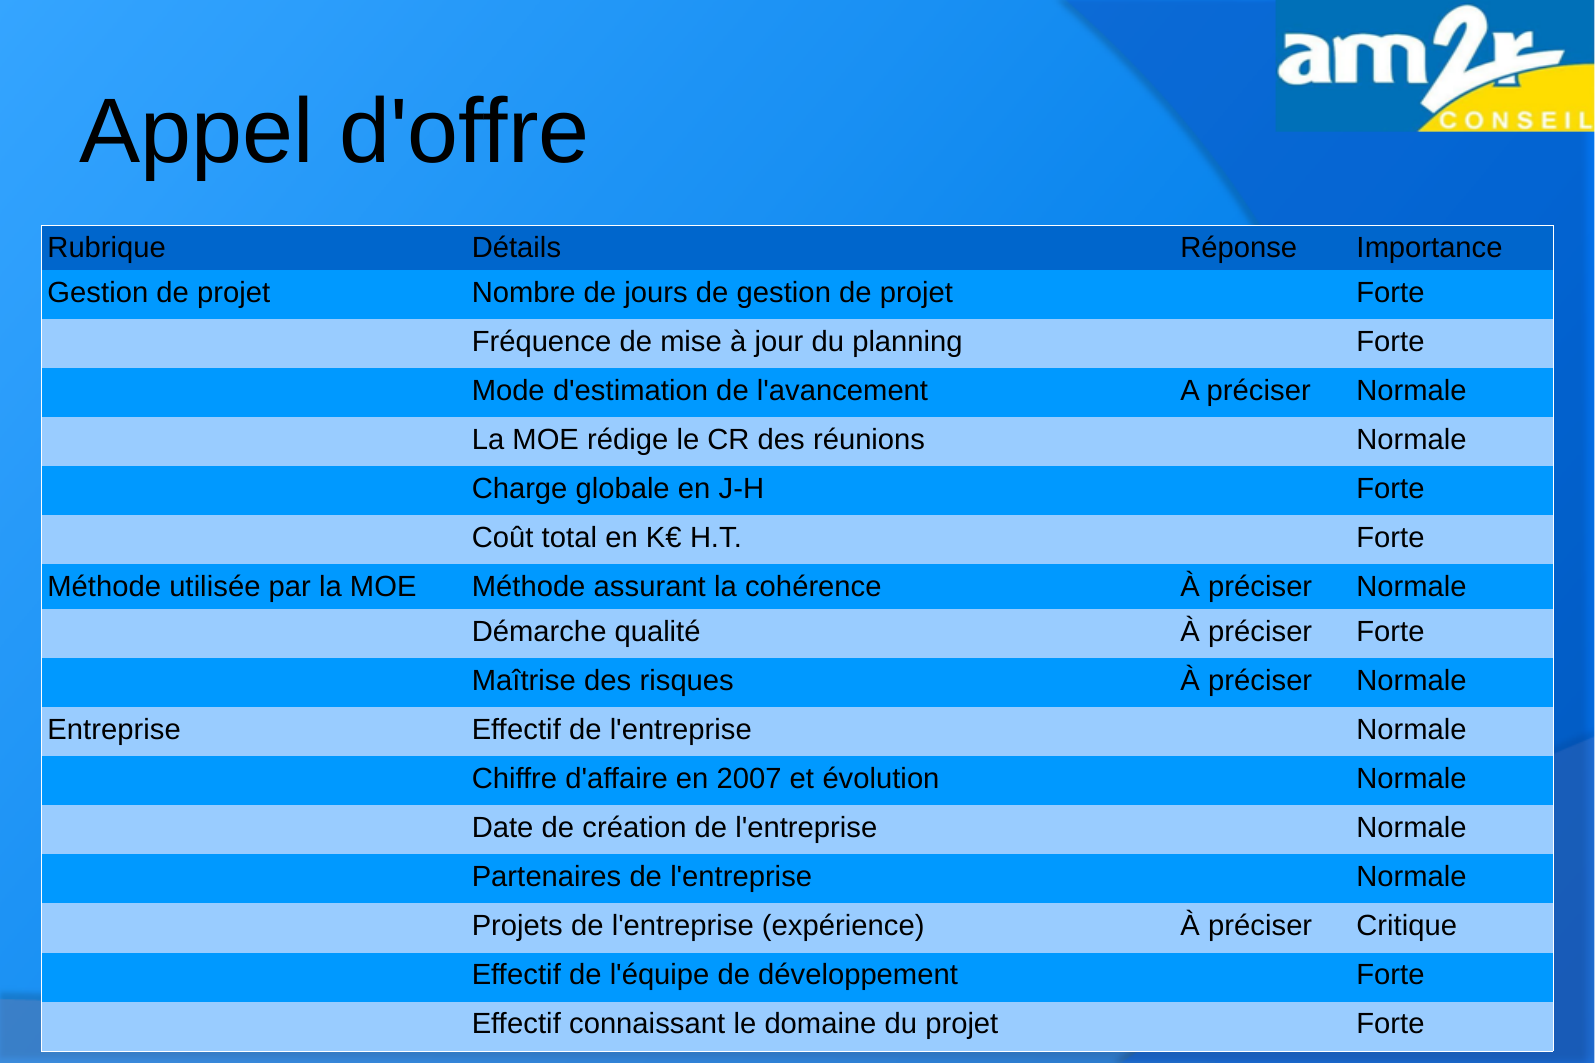

# Appel d'offre
| Rubrique | Détails | Réponse | Importance |
| --- | --- | --- | --- |
| Gestion de projet | Nombre de jours de gestion de projet | | Forte |
| | Fréquence de mise à jour du planning | | Forte |
| | Mode d'estimation de l'avancement | A préciser | Normale |
| | La MOE rédige le CR des réunions | | Normale |
| | Charge globale en J-H | | Forte |
| | Coût total en K€ H.T. | | Forte |
| Méthode utilisée par la MOE | Méthode assurant la cohérence | À préciser | Normale |
| | Démarche qualité | À préciser | Forte |
| | Maîtrise des risques | À préciser | Normale |
| Entreprise | Effectif de l'entreprise | | Normale |
| | Chiffre d'affaire en 2007 et évolution | | Normale |
| | Date de création de l'entreprise | | Normale |
| | Partenaires de l'entreprise | | Normale |
| | Projets de l'entreprise (expérience) | À préciser | Critique |
| | Effectif de l'équipe de développement | | Forte |
| | Effectif connaissant le domaine du projet | | Forte |
AM2R-Conseil
8